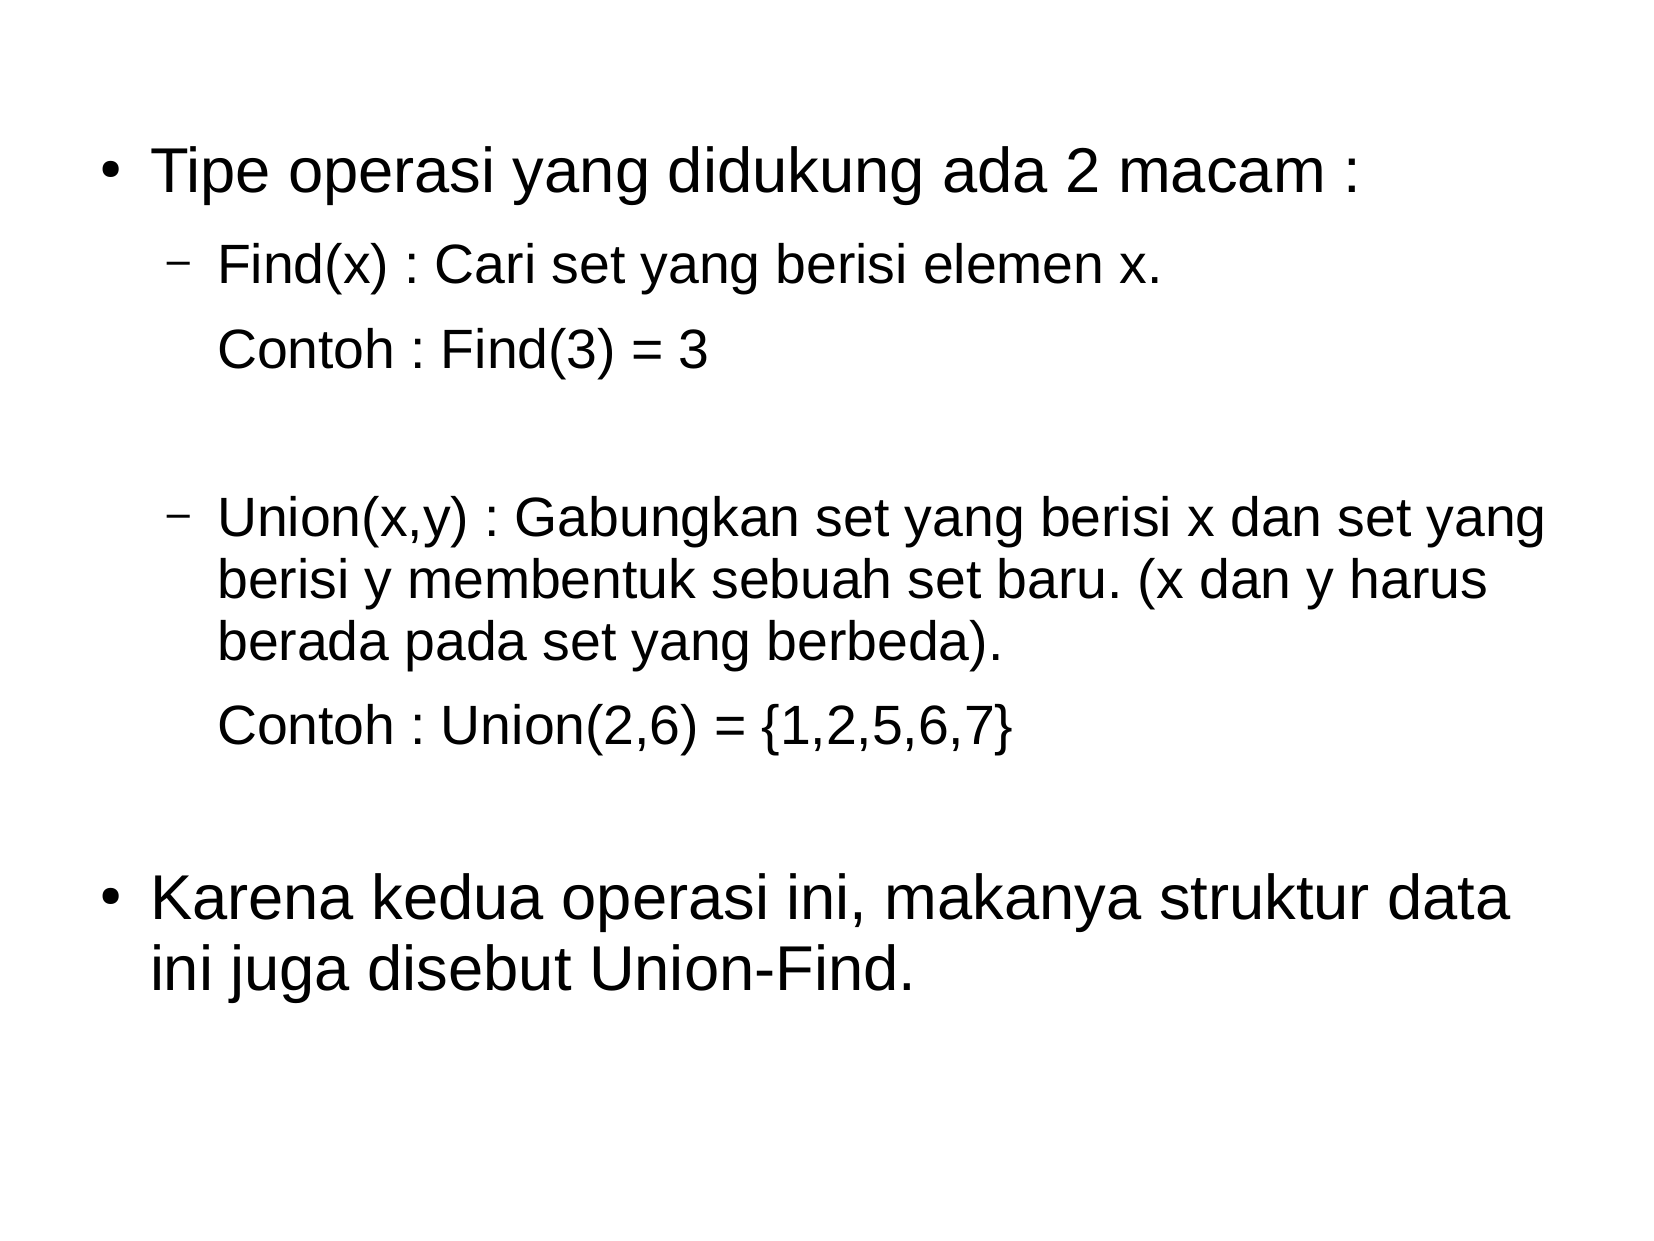

# Tipe operasi yang didukung ada 2 macam :
Find(x) : Cari set yang berisi elemen x.
Contoh : Find(3) = 3
Union(x,y) : Gabungkan set yang berisi x dan set yang berisi y membentuk sebuah set baru. (x dan y harus berada pada set yang berbeda).
Contoh : Union(2,6) = {1,2,5,6,7}
Karena kedua operasi ini, makanya struktur data ini juga disebut Union-Find.